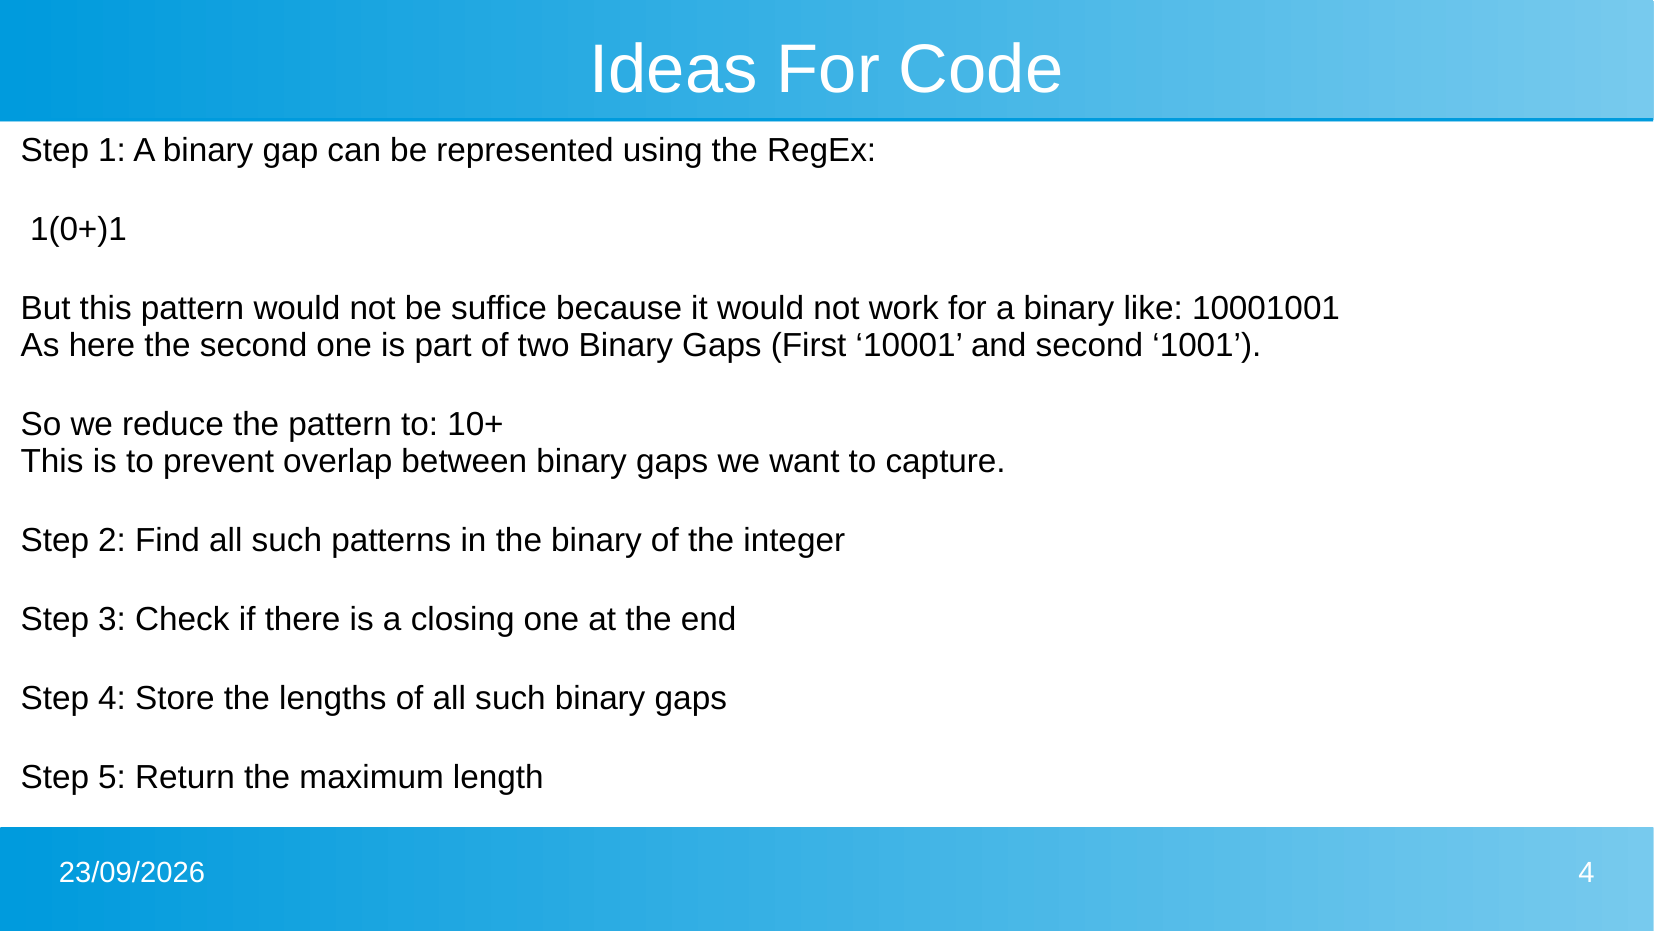

# Ideas For Code
Step 1: A binary gap can be represented using the RegEx:
 1(0+)1
But this pattern would not be suffice because it would not work for a binary like: 10001001
As here the second one is part of two Binary Gaps (First ‘10001’ and second ‘1001’).
So we reduce the pattern to: 10+
This is to prevent overlap between binary gaps we want to capture.
Step 2: Find all such patterns in the binary of the integer
Step 3: Check if there is a closing one at the end
Step 4: Store the lengths of all such binary gaps
Step 5: Return the maximum length
4